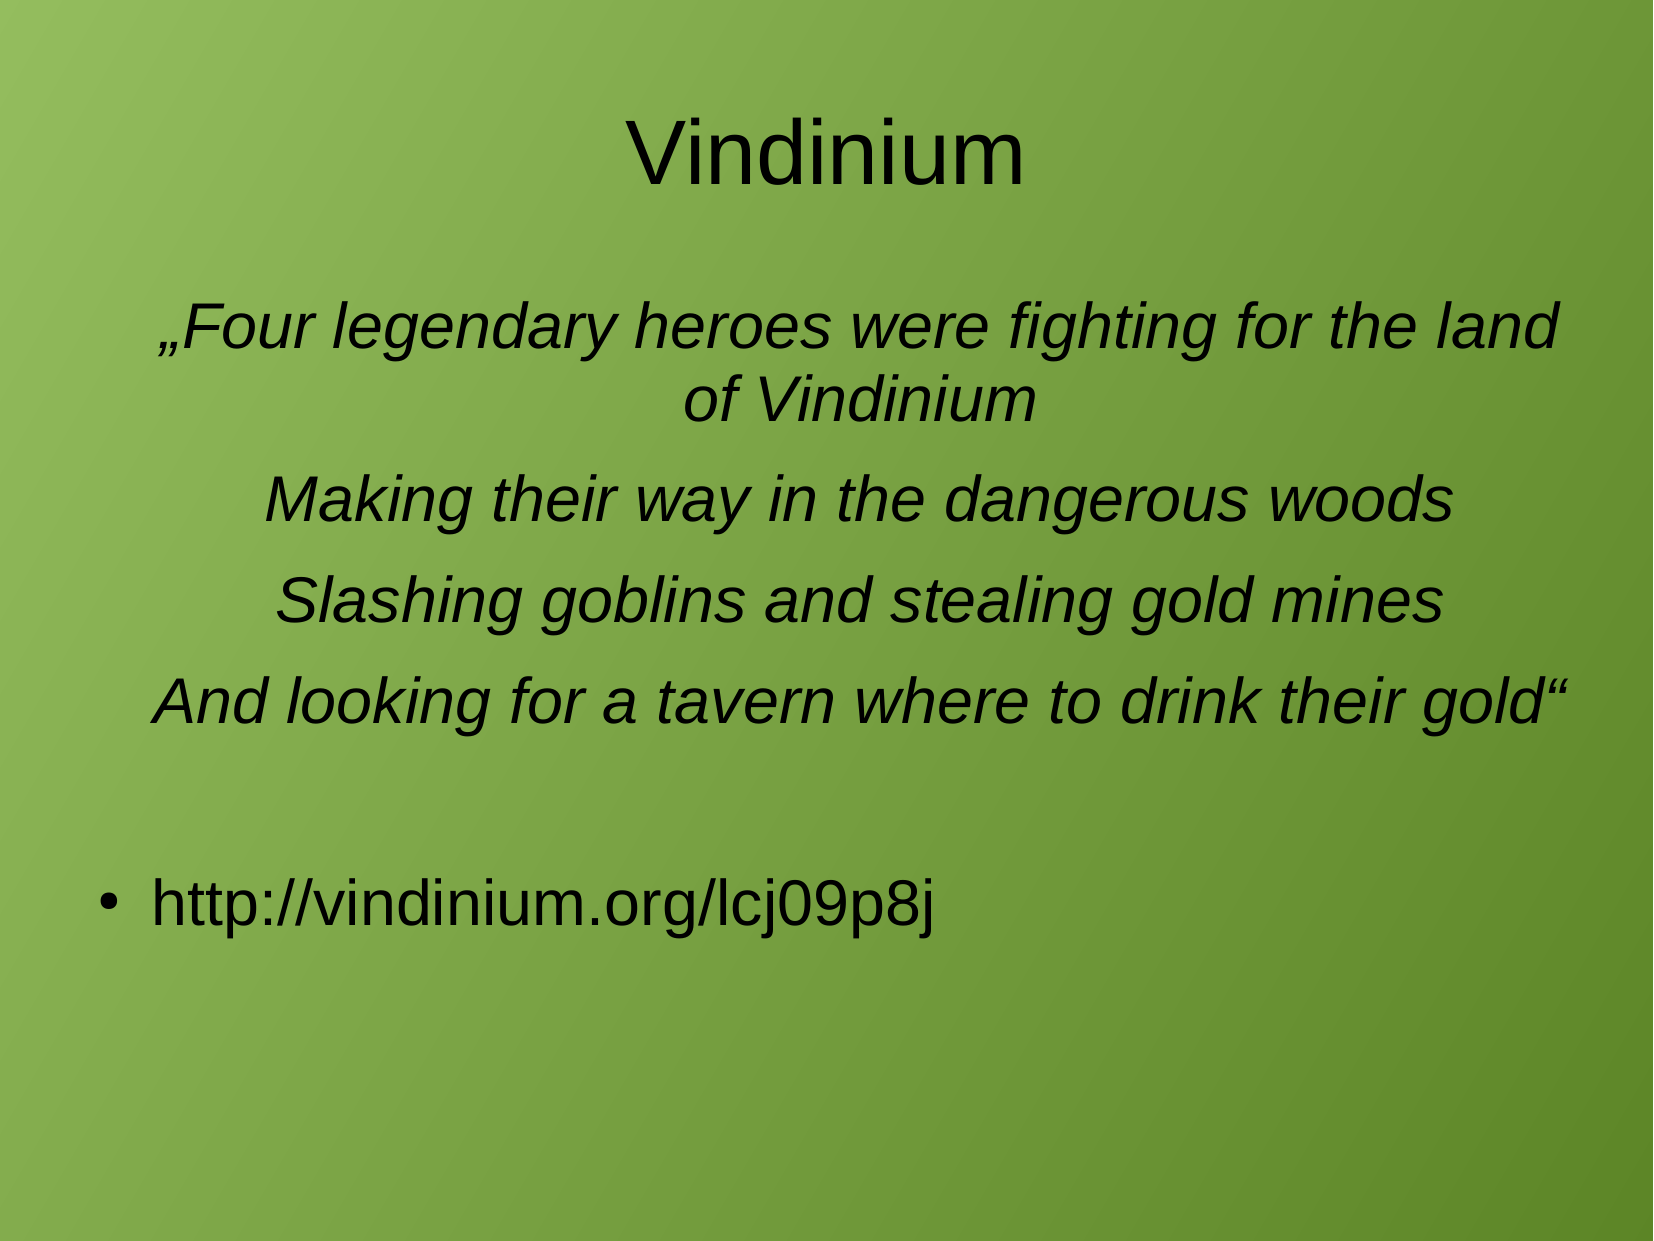

# Vindinium
„Four legendary heroes were fighting for the land of Vindinium
Making their way in the dangerous woods
Slashing goblins and stealing gold mines
And looking for a tavern where to drink their gold“
http://vindinium.org/lcj09p8j